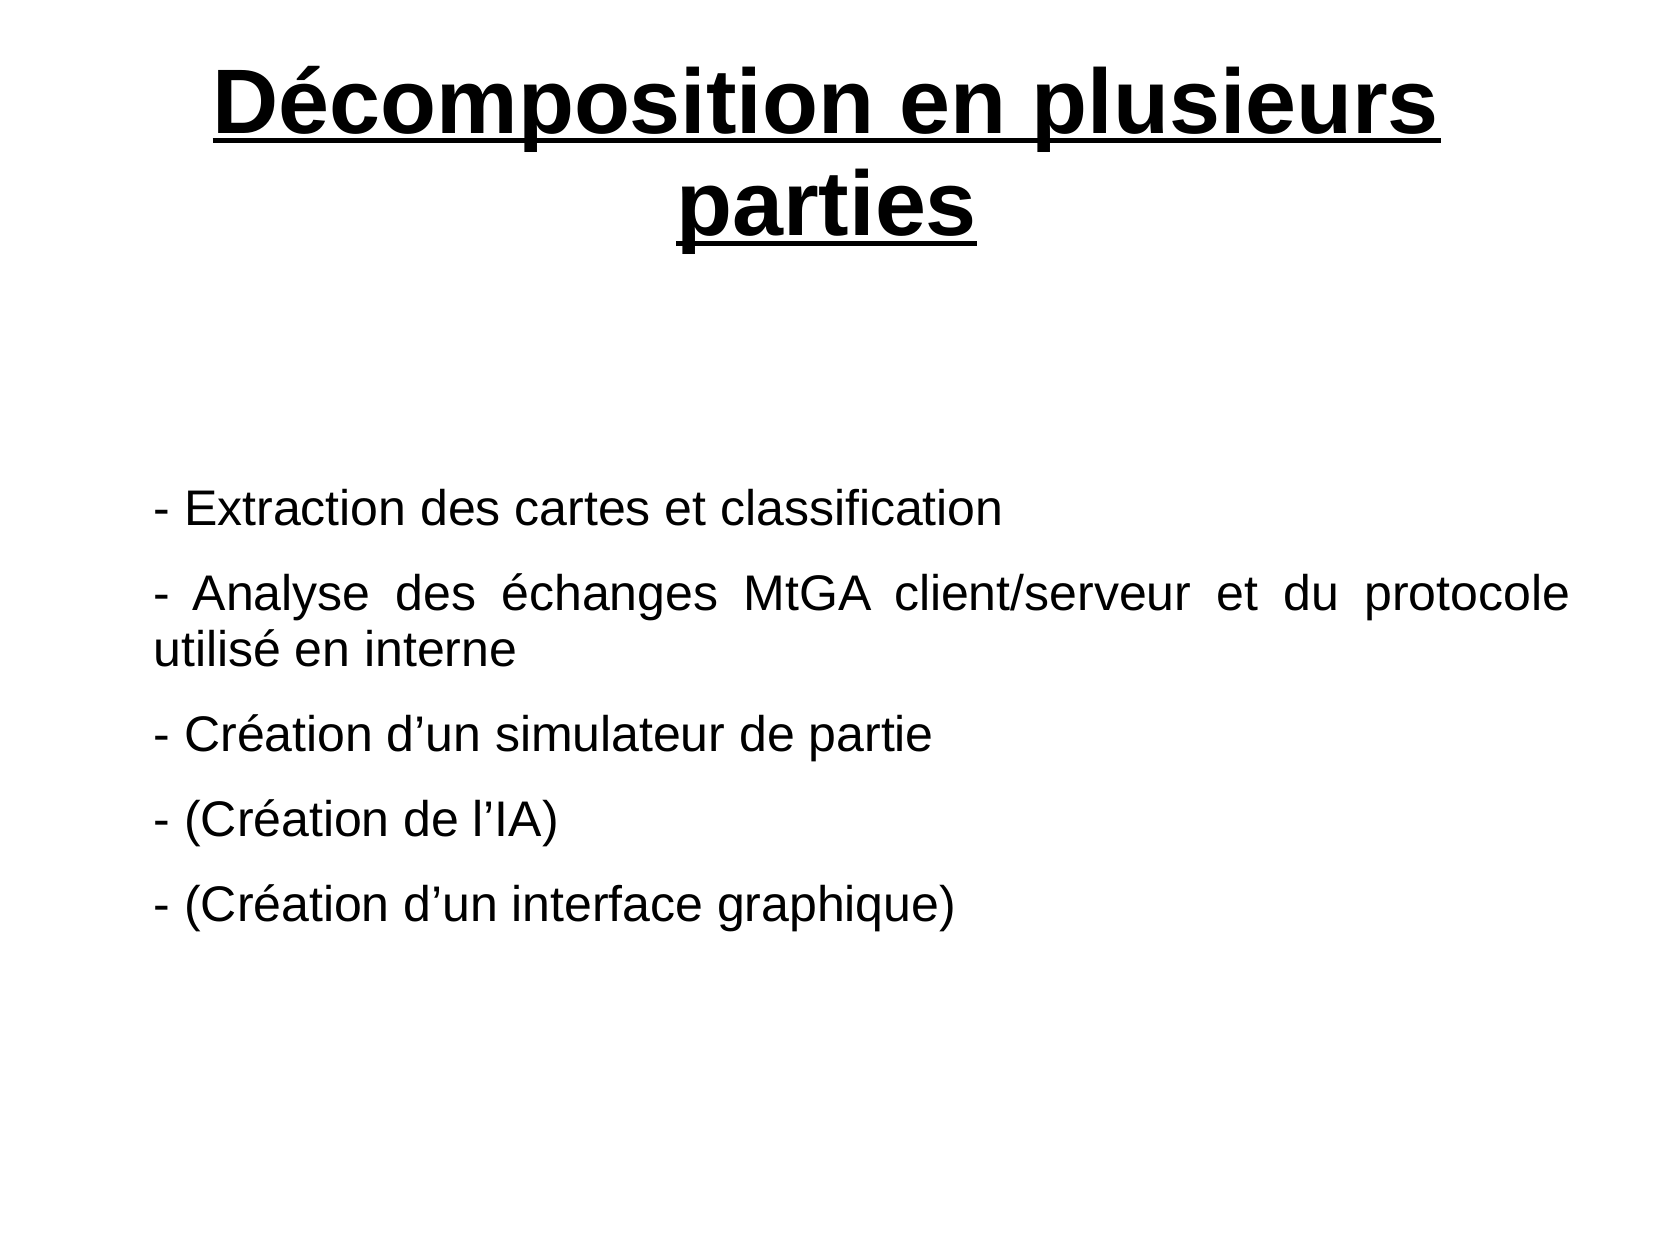

# Décomposition en plusieurs parties
- Extraction des cartes et classification
- Analyse des échanges MtGA client/serveur et du protocole utilisé en interne
- Création d’un simulateur de partie
- (Création de l’IA)
- (Création d’un interface graphique)